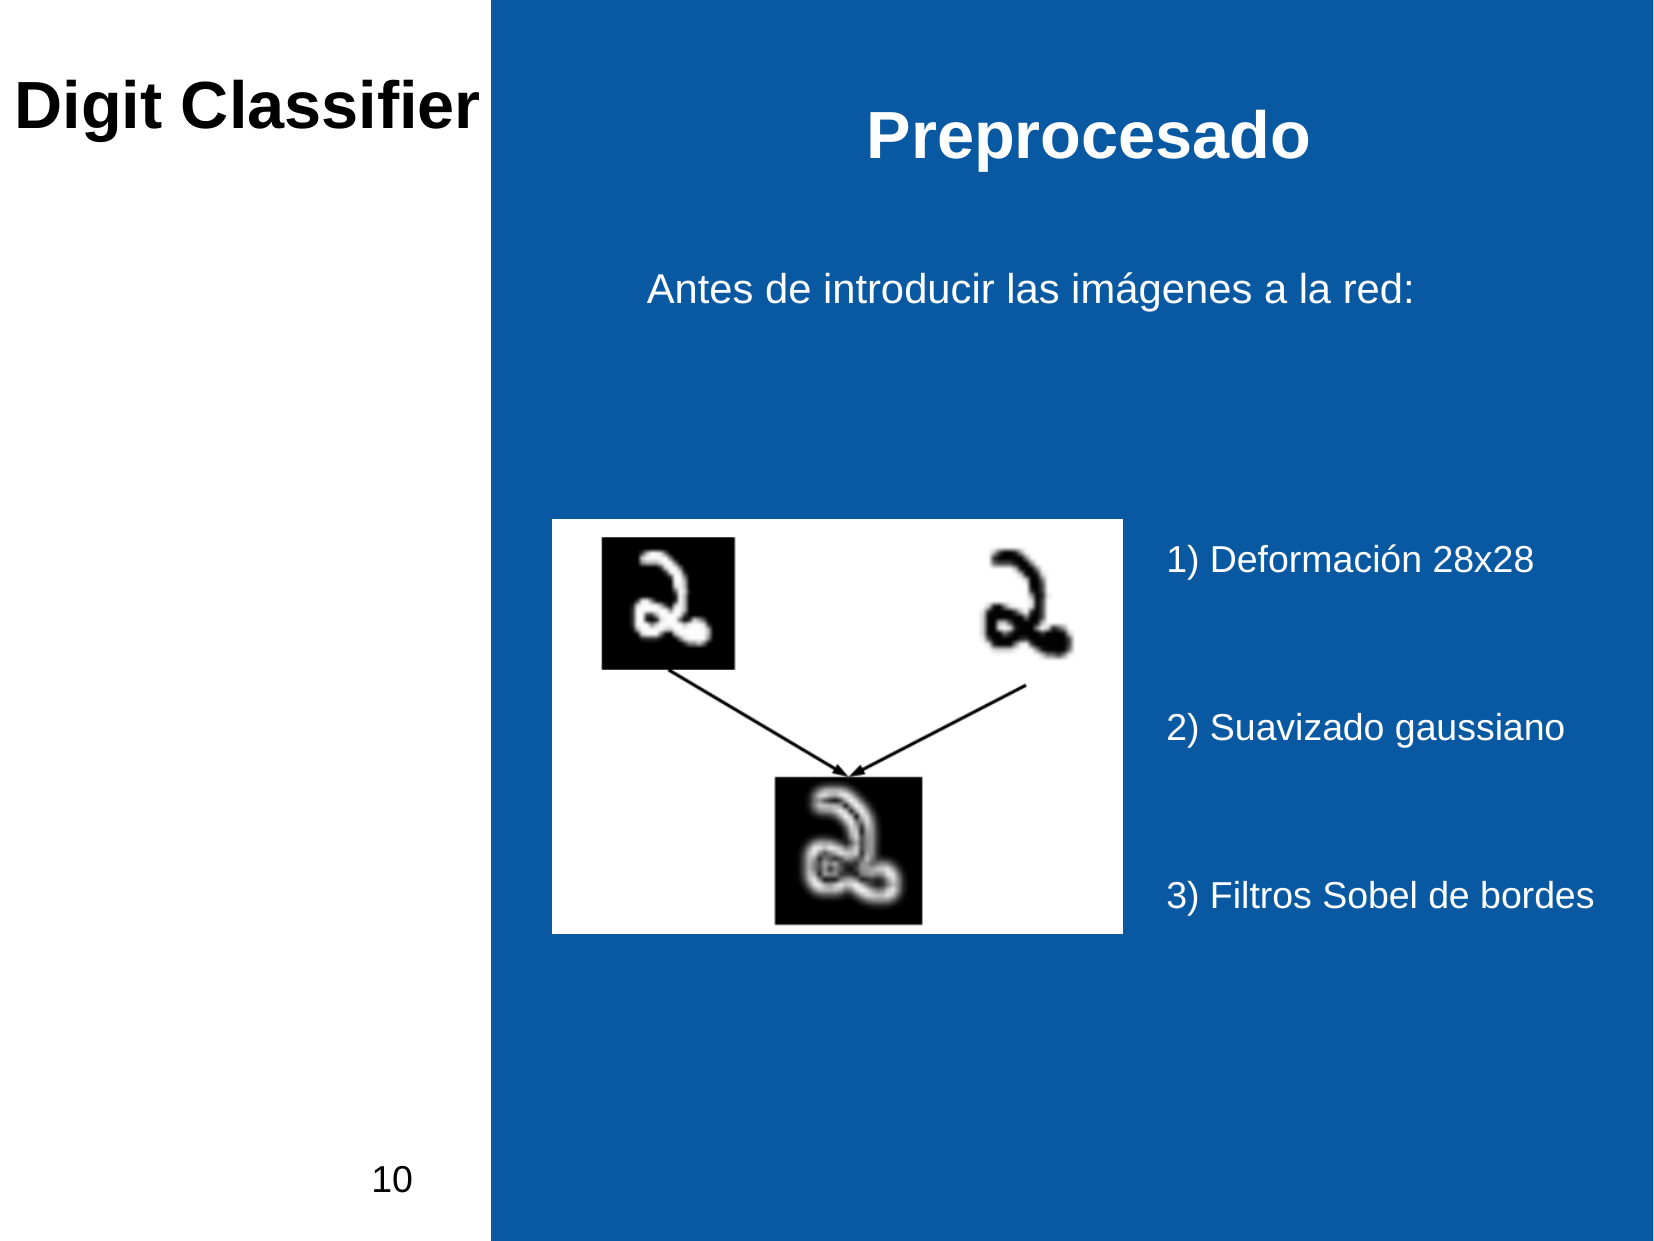

Digit Classifier
# Preprocesado
Antes de introducir las imágenes a la red:
 Deformación 28x28
 Suavizado gaussiano
 Filtros Sobel de bordes